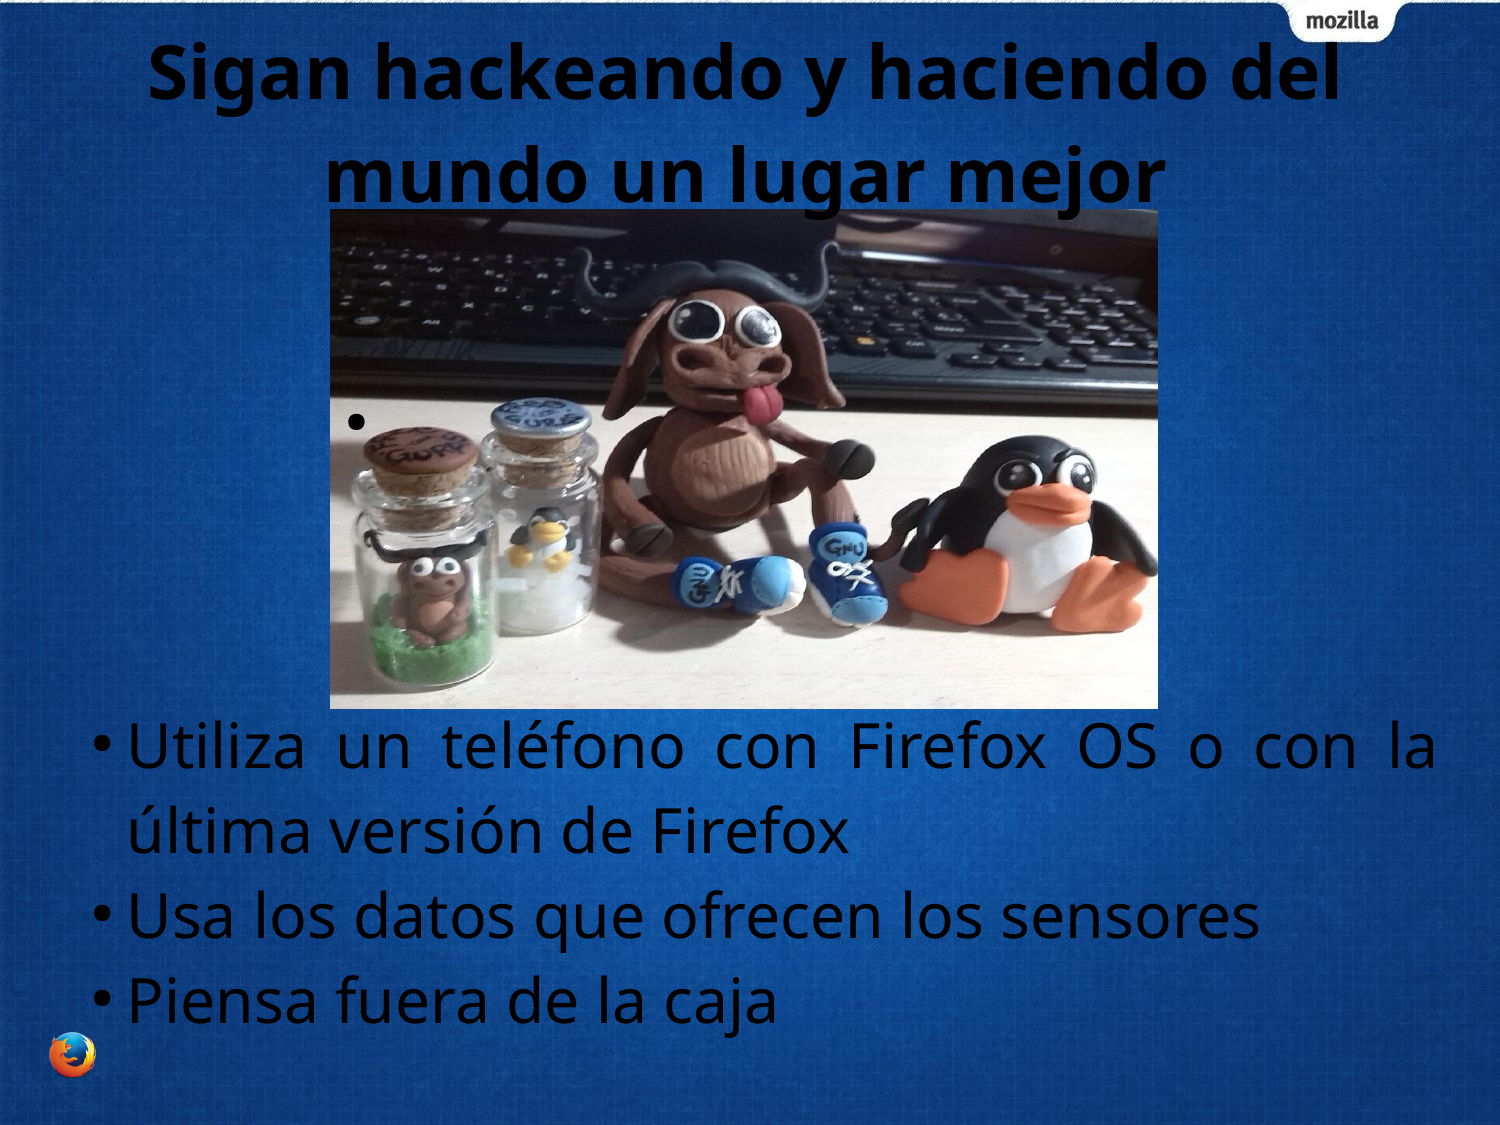

# Sigan hackeando y haciendo del mundo un lugar mejor
Utiliza un teléfono con Firefox OS o con la última versión de Firefox
Usa los datos que ofrecen los sensores
Piensa fuera de la caja